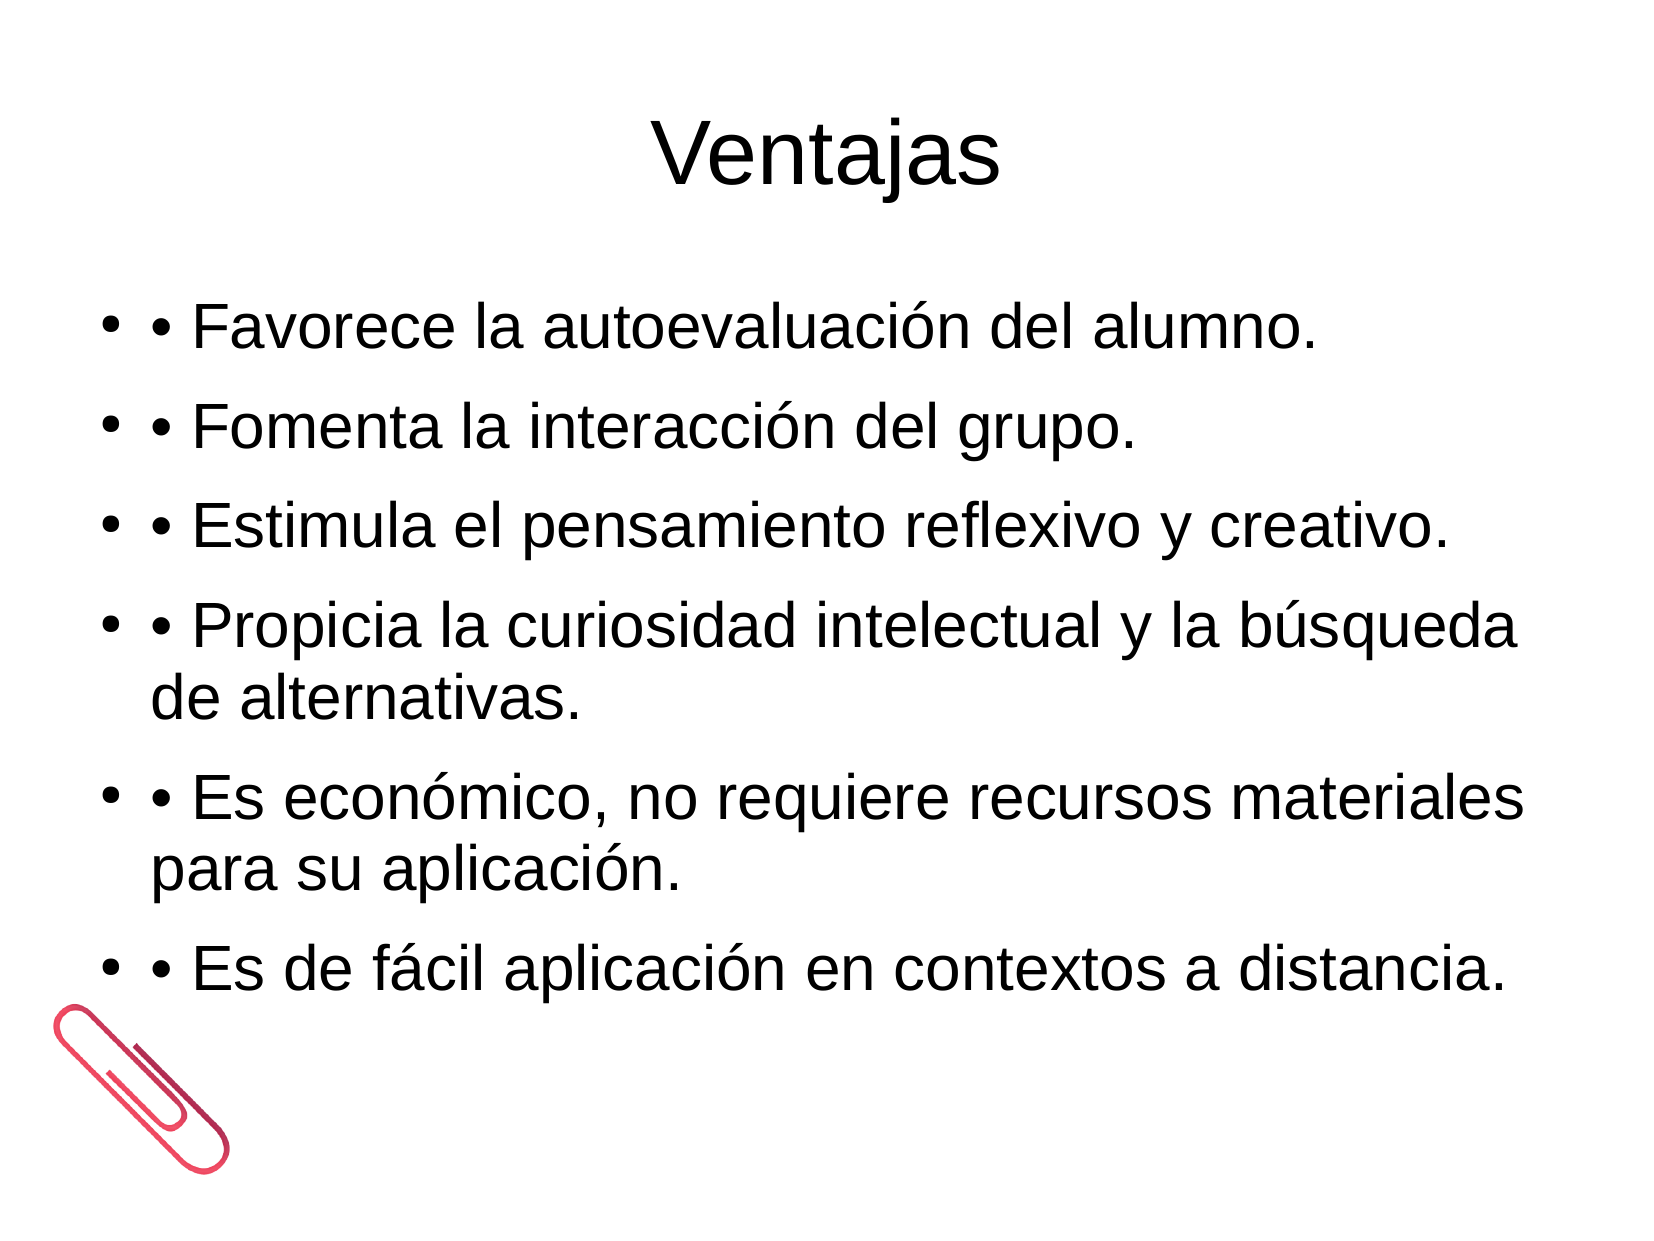

# Ventajas
• Favorece la autoevaluación del alumno.
• Fomenta la interacción del grupo.
• Estimula el pensamiento reflexivo y creativo.
• Propicia la curiosidad intelectual y la búsqueda 	de alternativas.
• Es económico, no requiere recursos materiales para su aplicación.
• Es de fácil aplicación en contextos a distancia.